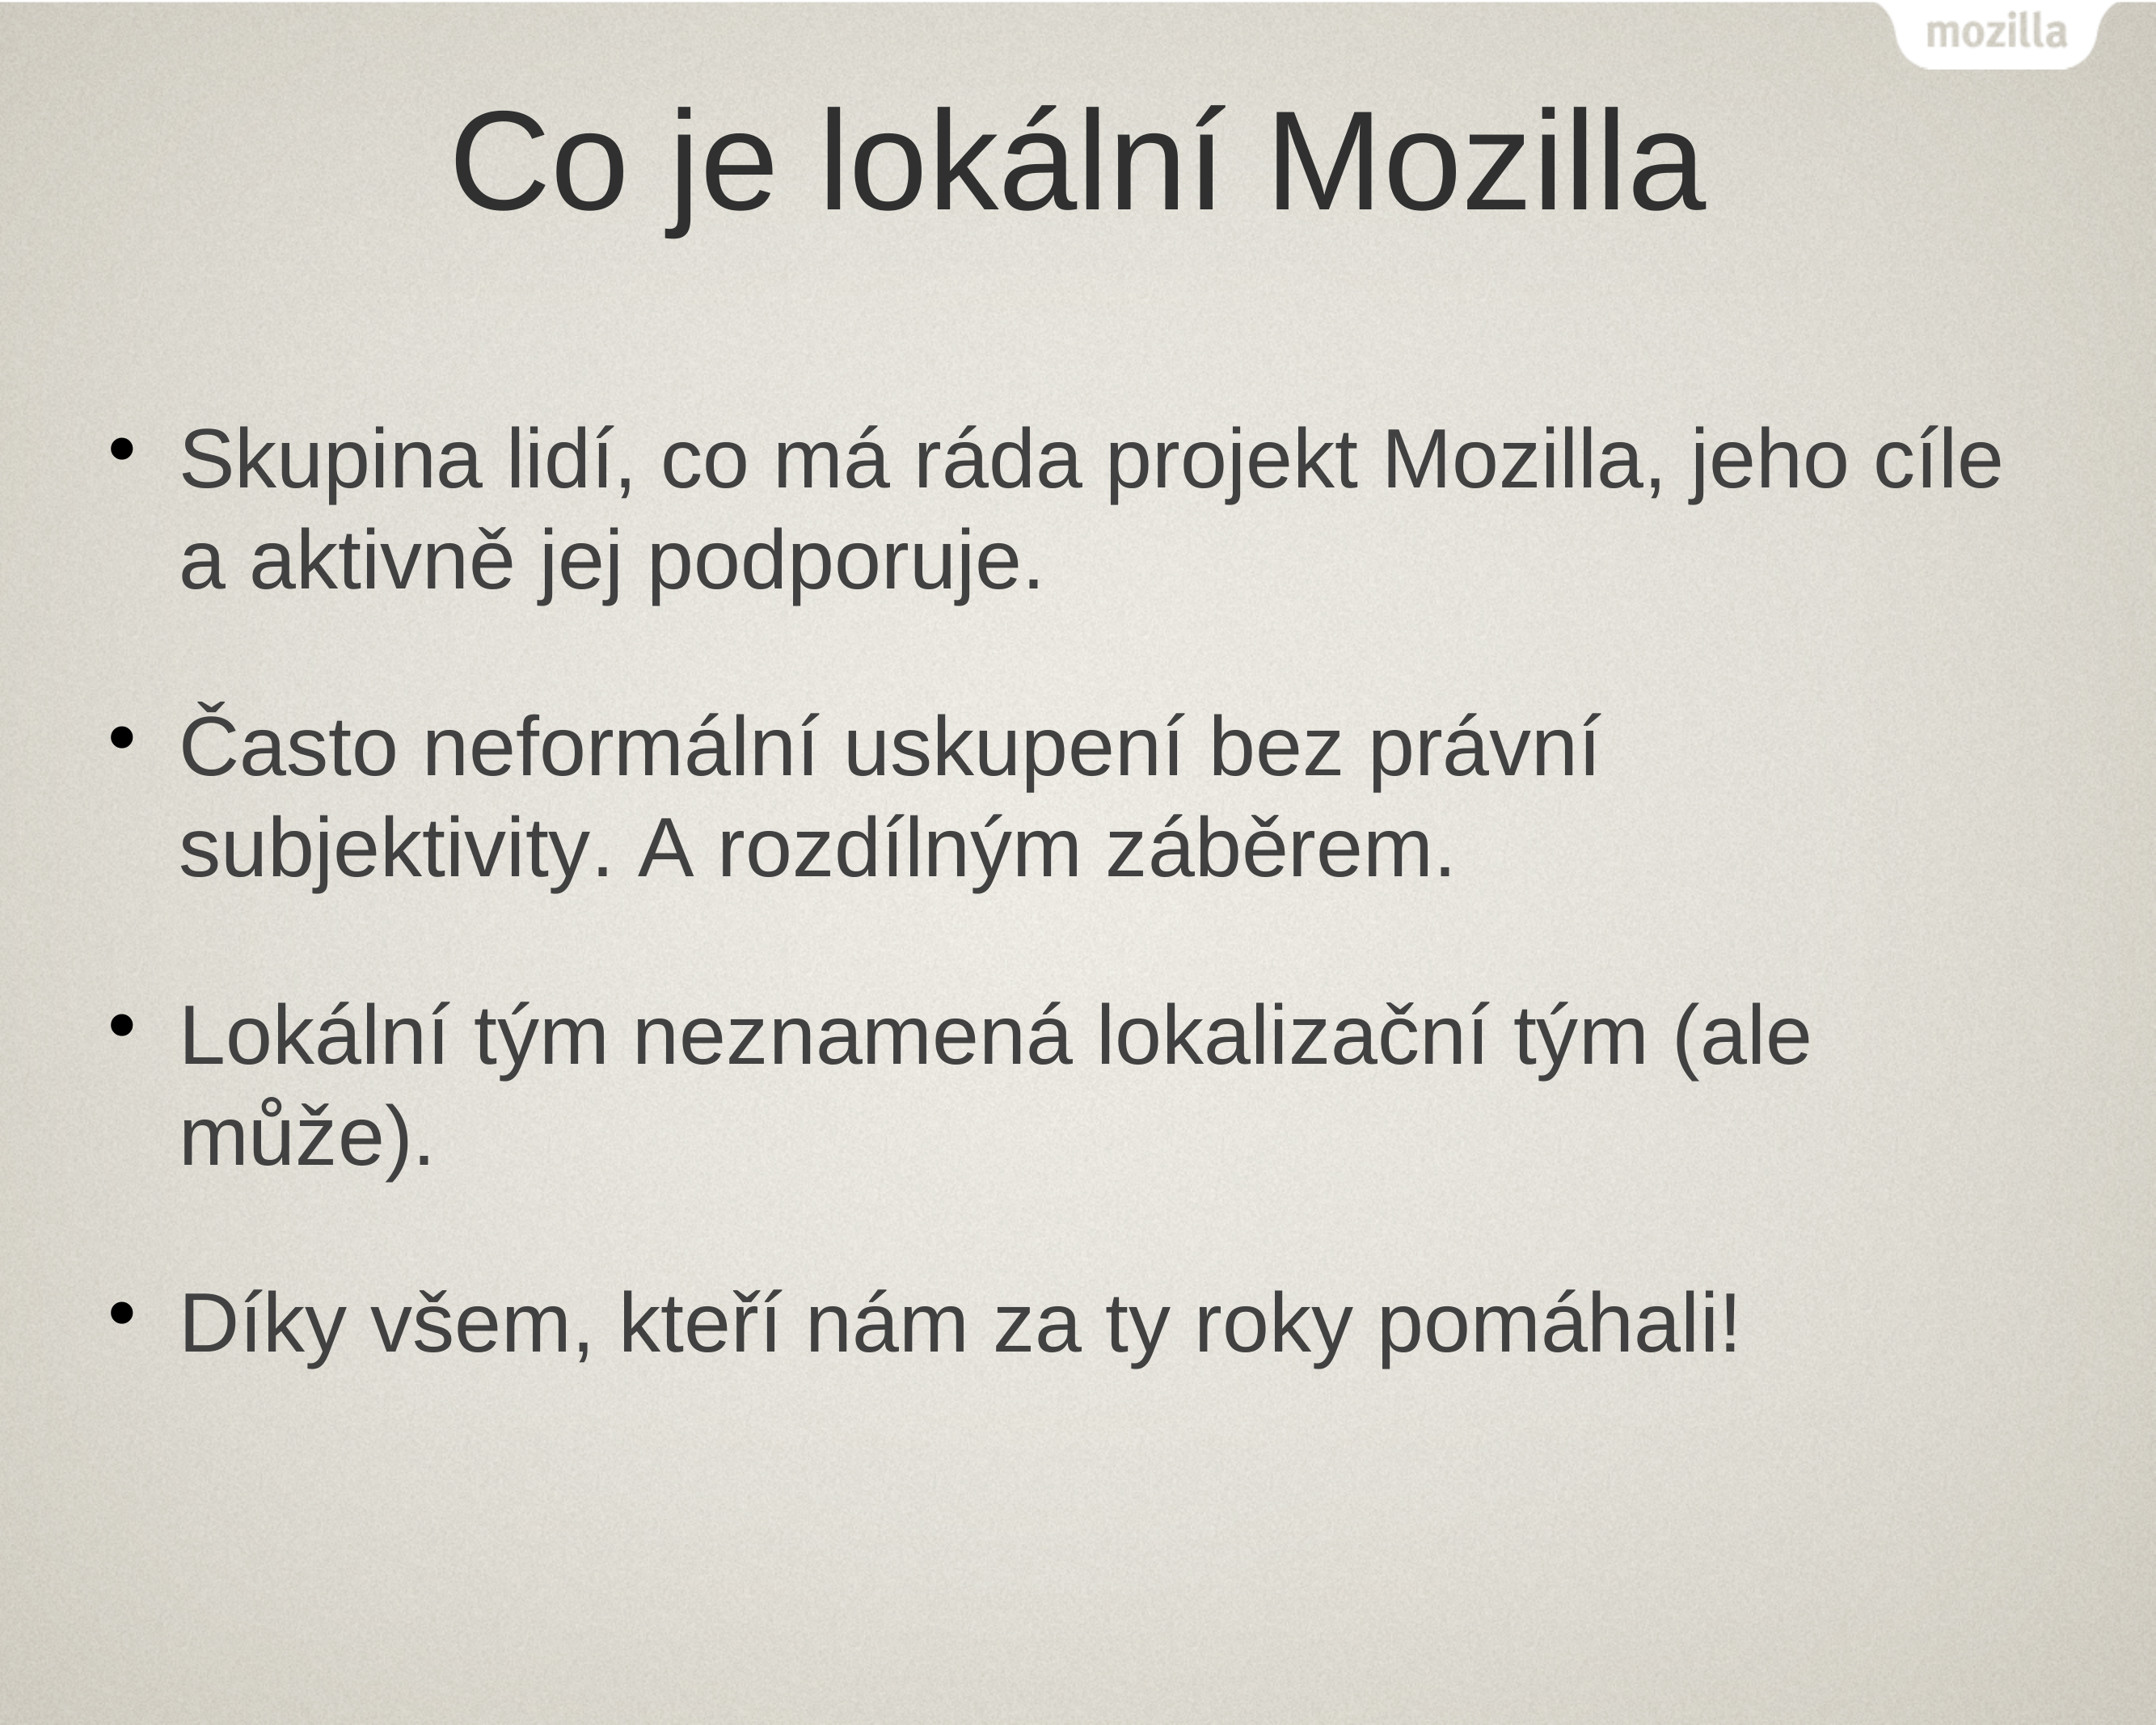

# Co je lokální Mozilla
Skupina lidí, co má ráda projekt Mozilla, jeho cíle a aktivně jej podporuje.
Často neformální uskupení bez právní subjektivity. A rozdílným záběrem.
Lokální tým neznamená lokalizační tým (ale může).
Díky všem, kteří nám za ty roky pomáhali!